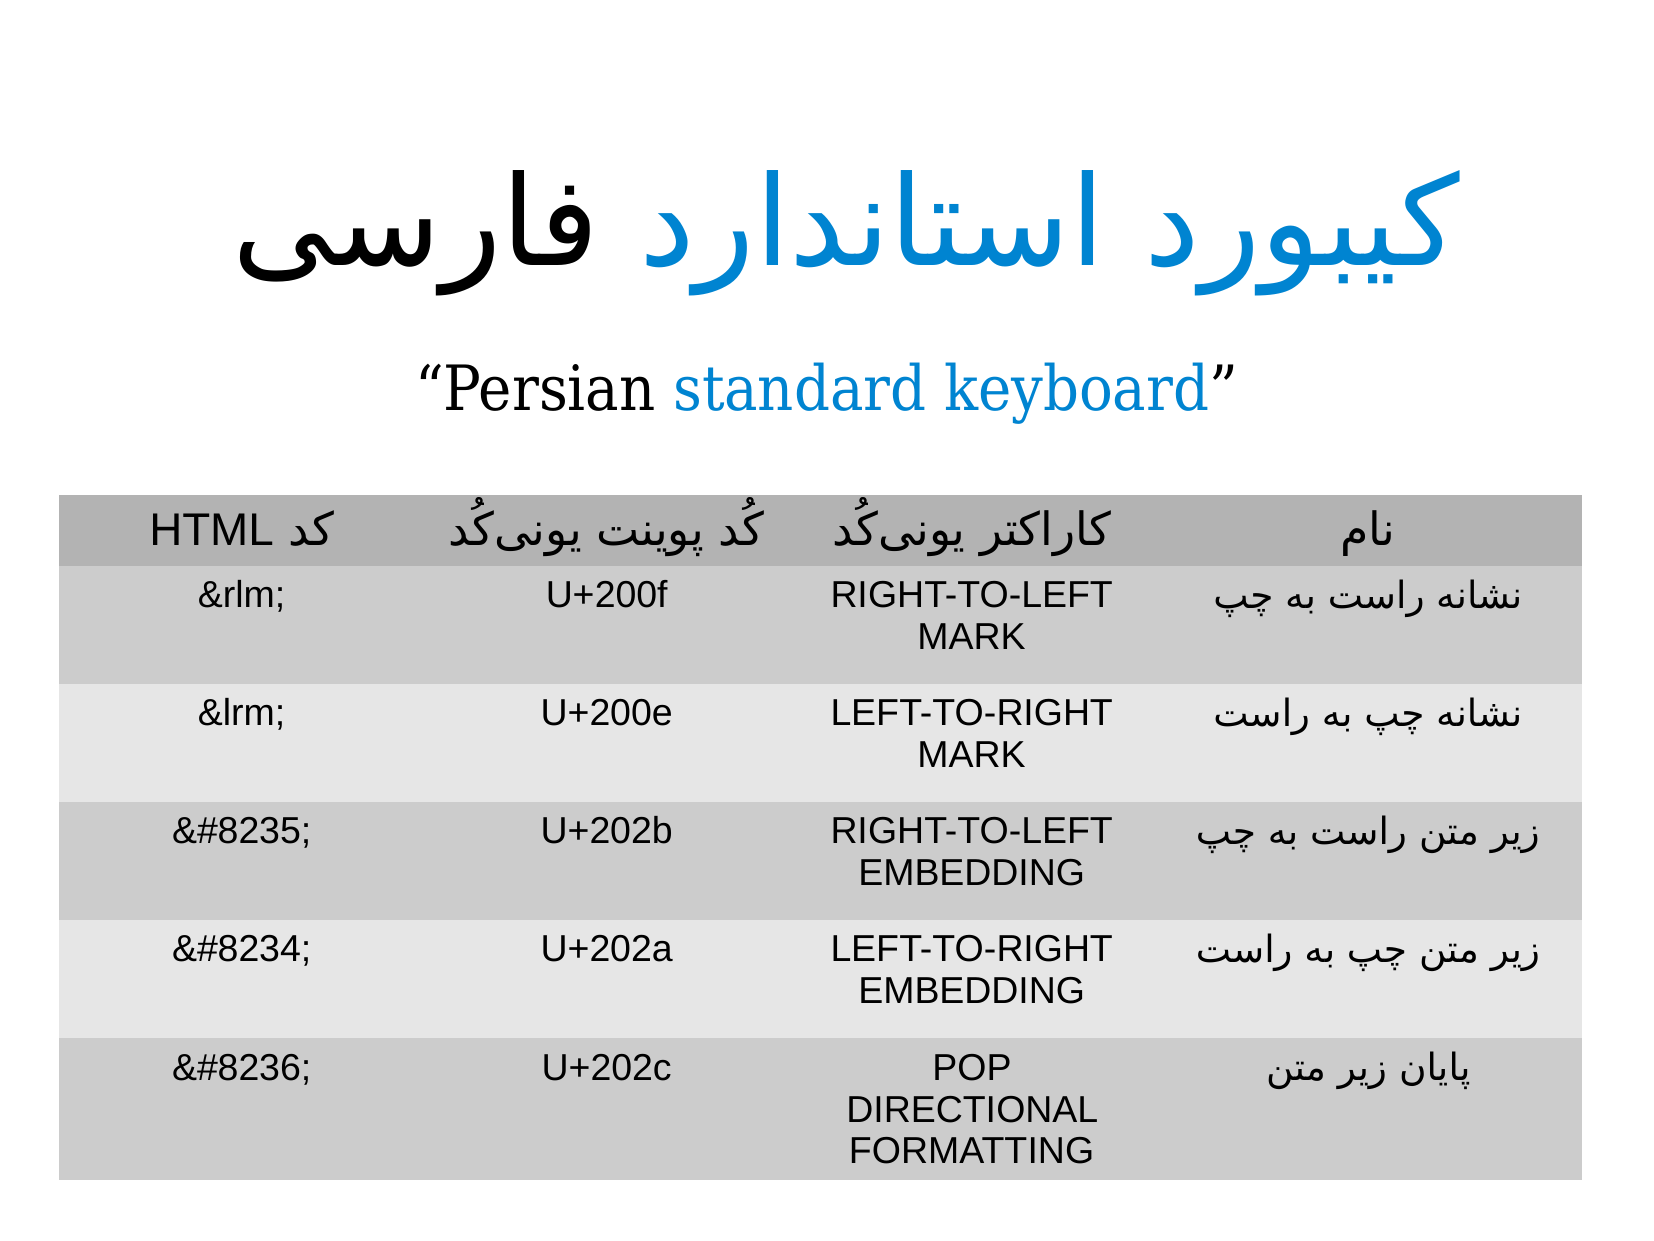

کیبورد استاندارد فارسی
“Persian standard keyboard”
| کد HTML | کُد پوینت یونی‌کُد | کاراکتر یونی‌کُد | نام |
| --- | --- | --- | --- |
| &rlm; | U+200f | RIGHT-TO-LEFT MARK | نشانه راست به چپ |
| &lrm; | U+200e | LEFT-TO-RIGHT MARK | نشانه چپ به راست |
| &#8235; | U+202b | RIGHT-TO-LEFT EMBEDDING | زیر متن راست به چپ |
| &#8234; | U+202a | LEFT-TO-RIGHT EMBEDDING | زیر متن چپ به راست |
| &#8236; | U+202c | POP DIRECTIONAL FORMATTING | پایان زیر متن |